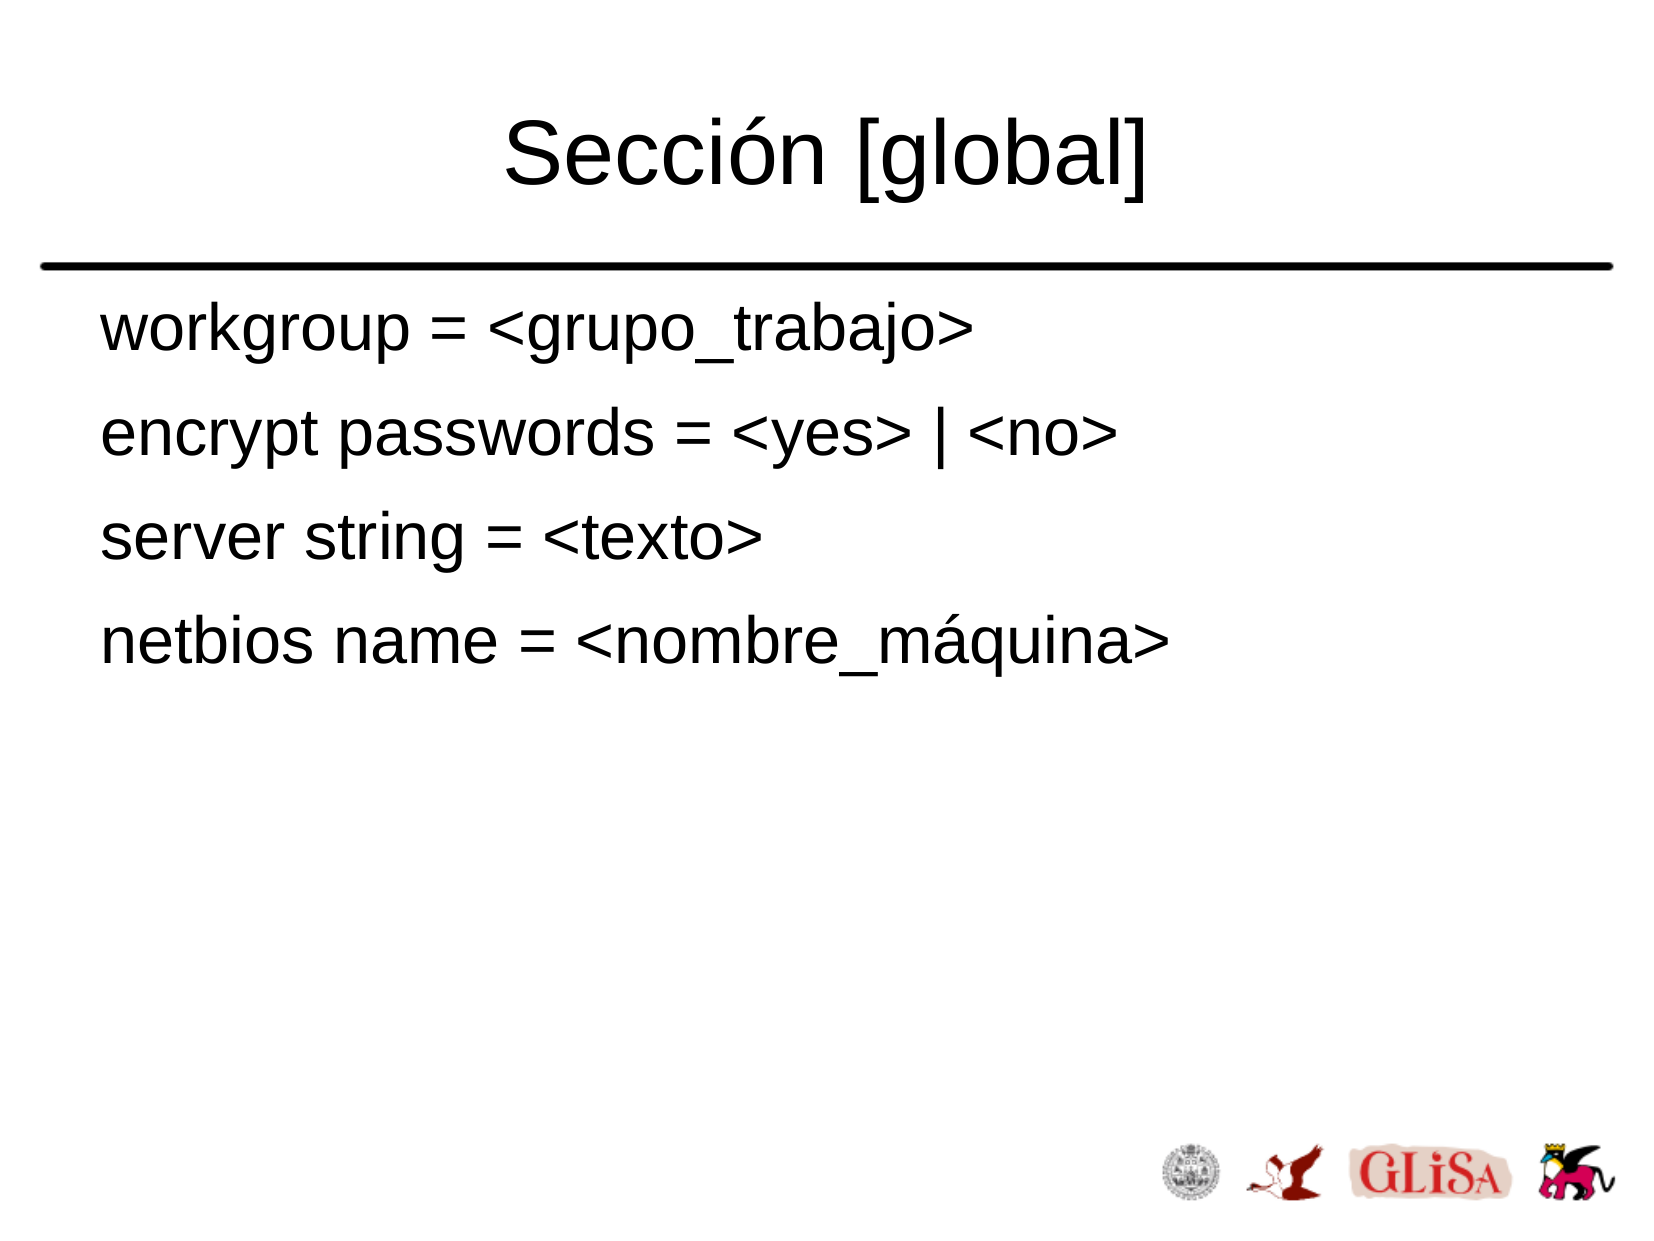

# Sección [global]
workgroup = <grupo_trabajo>
encrypt passwords = <yes> | <no>
server string = <texto>
netbios name = <nombre_máquina>